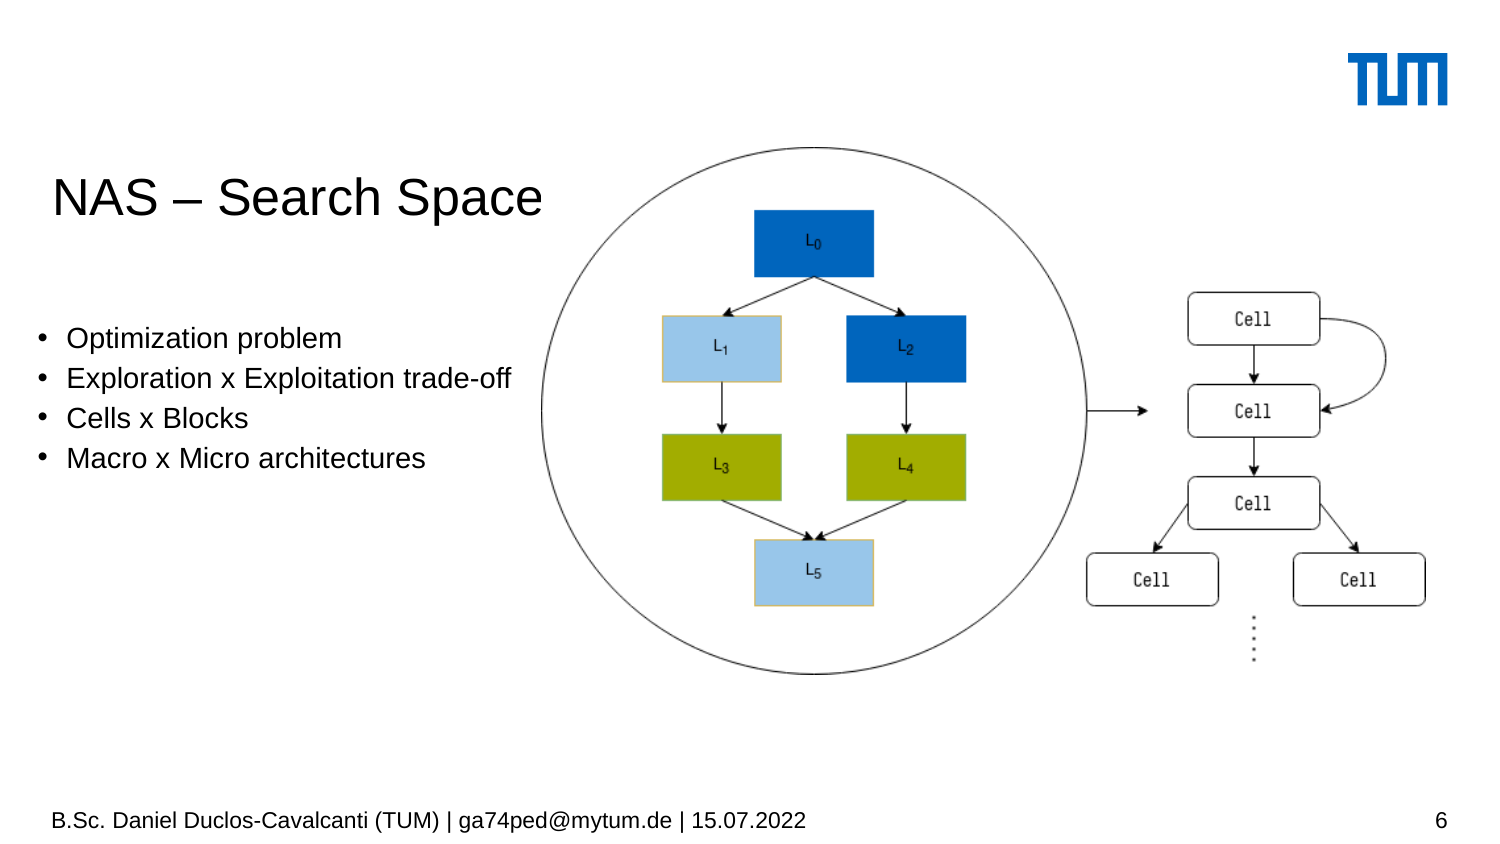

# NAS – Search Space
Optimization problem
Exploration x Exploitation trade-off
Cells x Blocks
Macro x Micro architectures
B.Sc. Daniel Duclos-Cavalcanti (TUM) | ga74ped@mytum.de | 15.07.2022